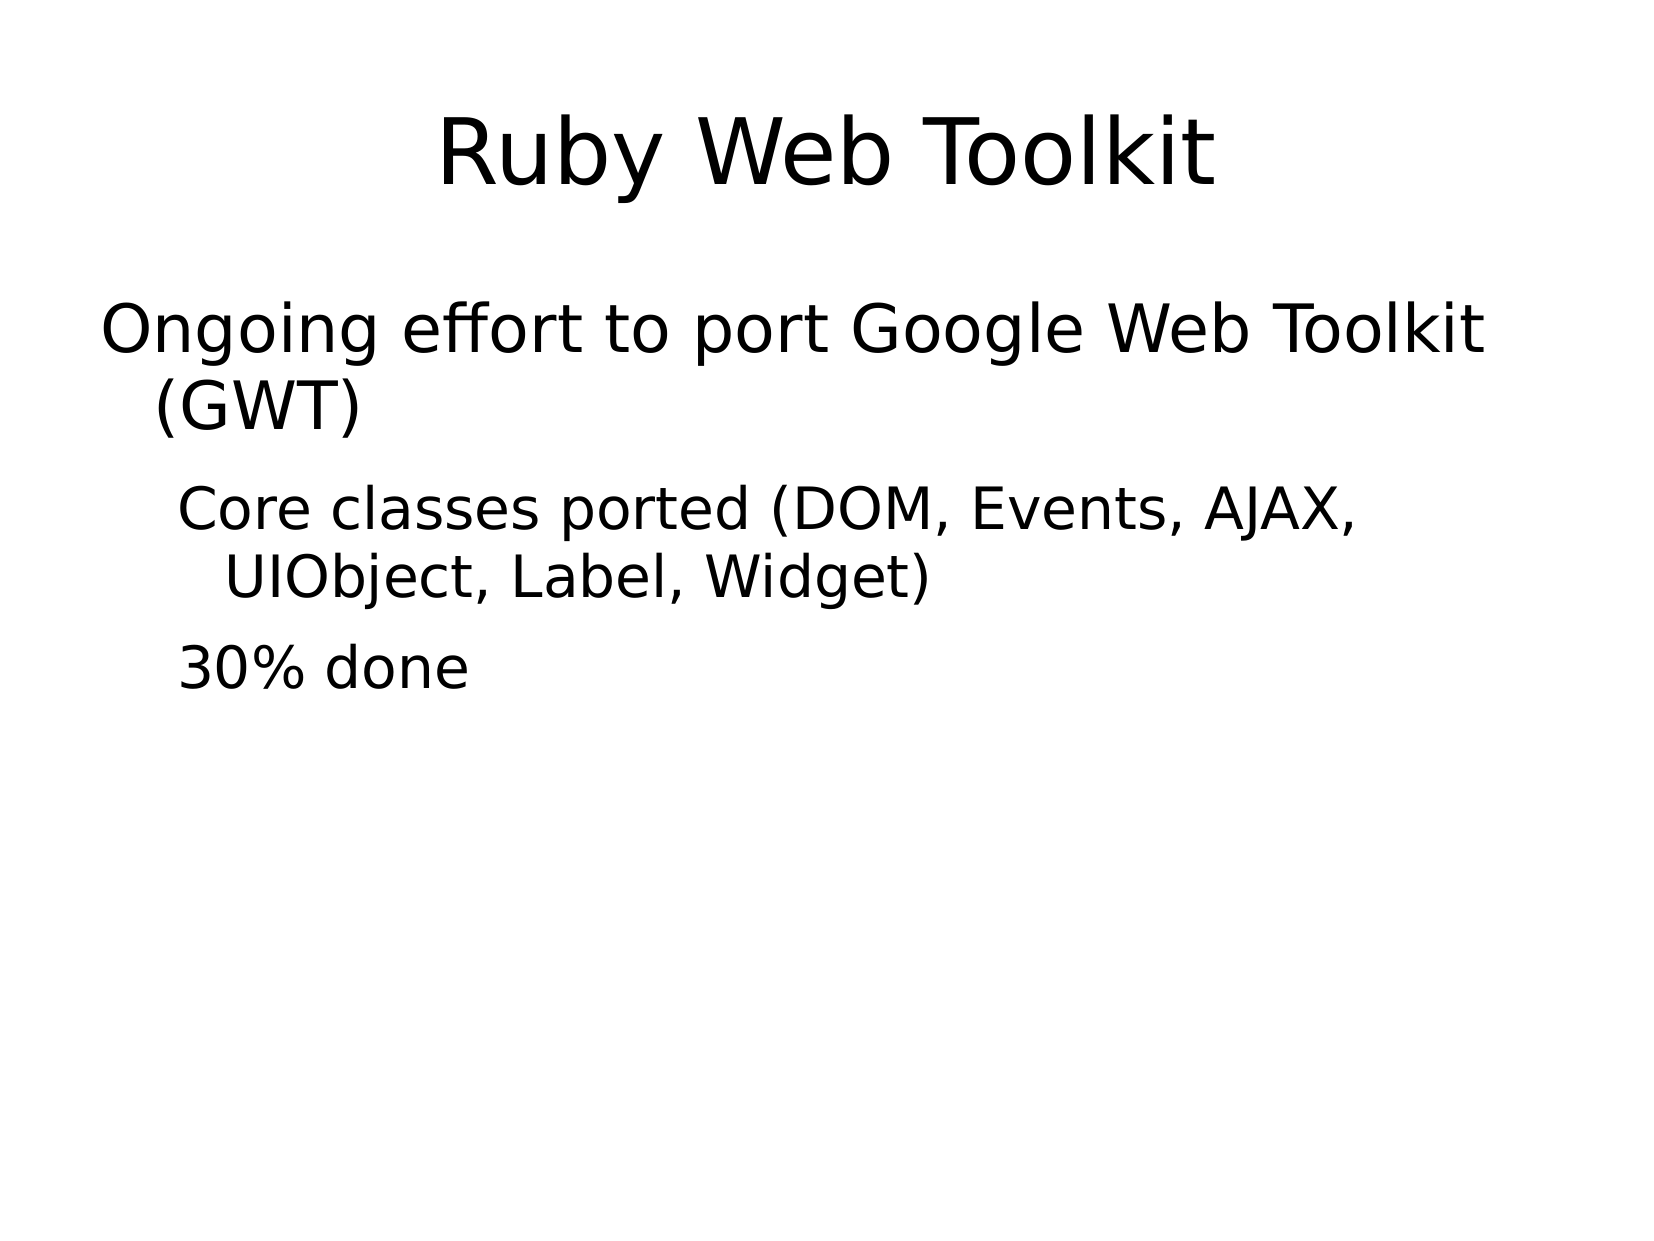

# Ruby Web Toolkit
Ongoing effort to port Google Web Toolkit (GWT)
Core classes ported (DOM, Events, AJAX, UIObject, Label, Widget)
30% done